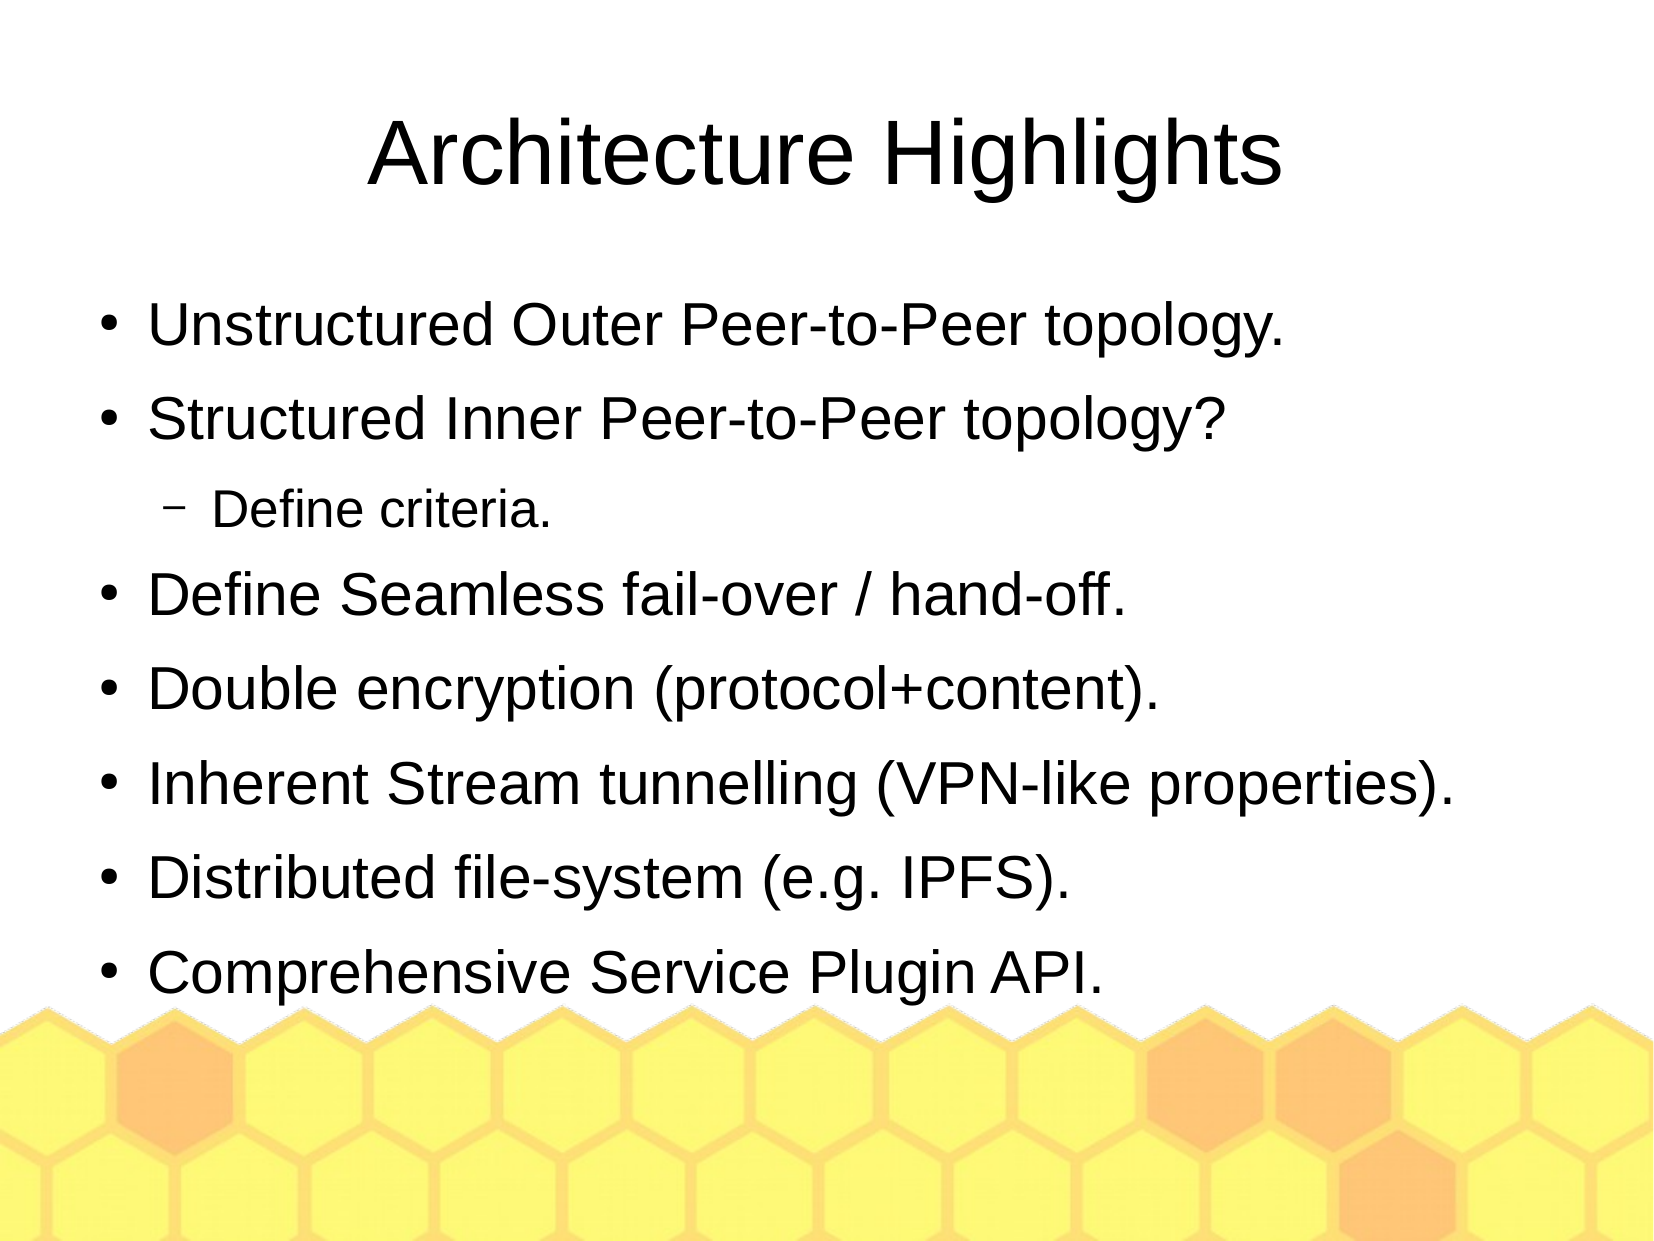

# Architecture Highlights
Unstructured Outer Peer-to-Peer topology.
Structured Inner Peer-to-Peer topology?
Define criteria.
Define Seamless fail-over / hand-off.
Double encryption (protocol+content).
Inherent Stream tunnelling (VPN-like properties).
Distributed file-system (e.g. IPFS).
Comprehensive Service Plugin API.